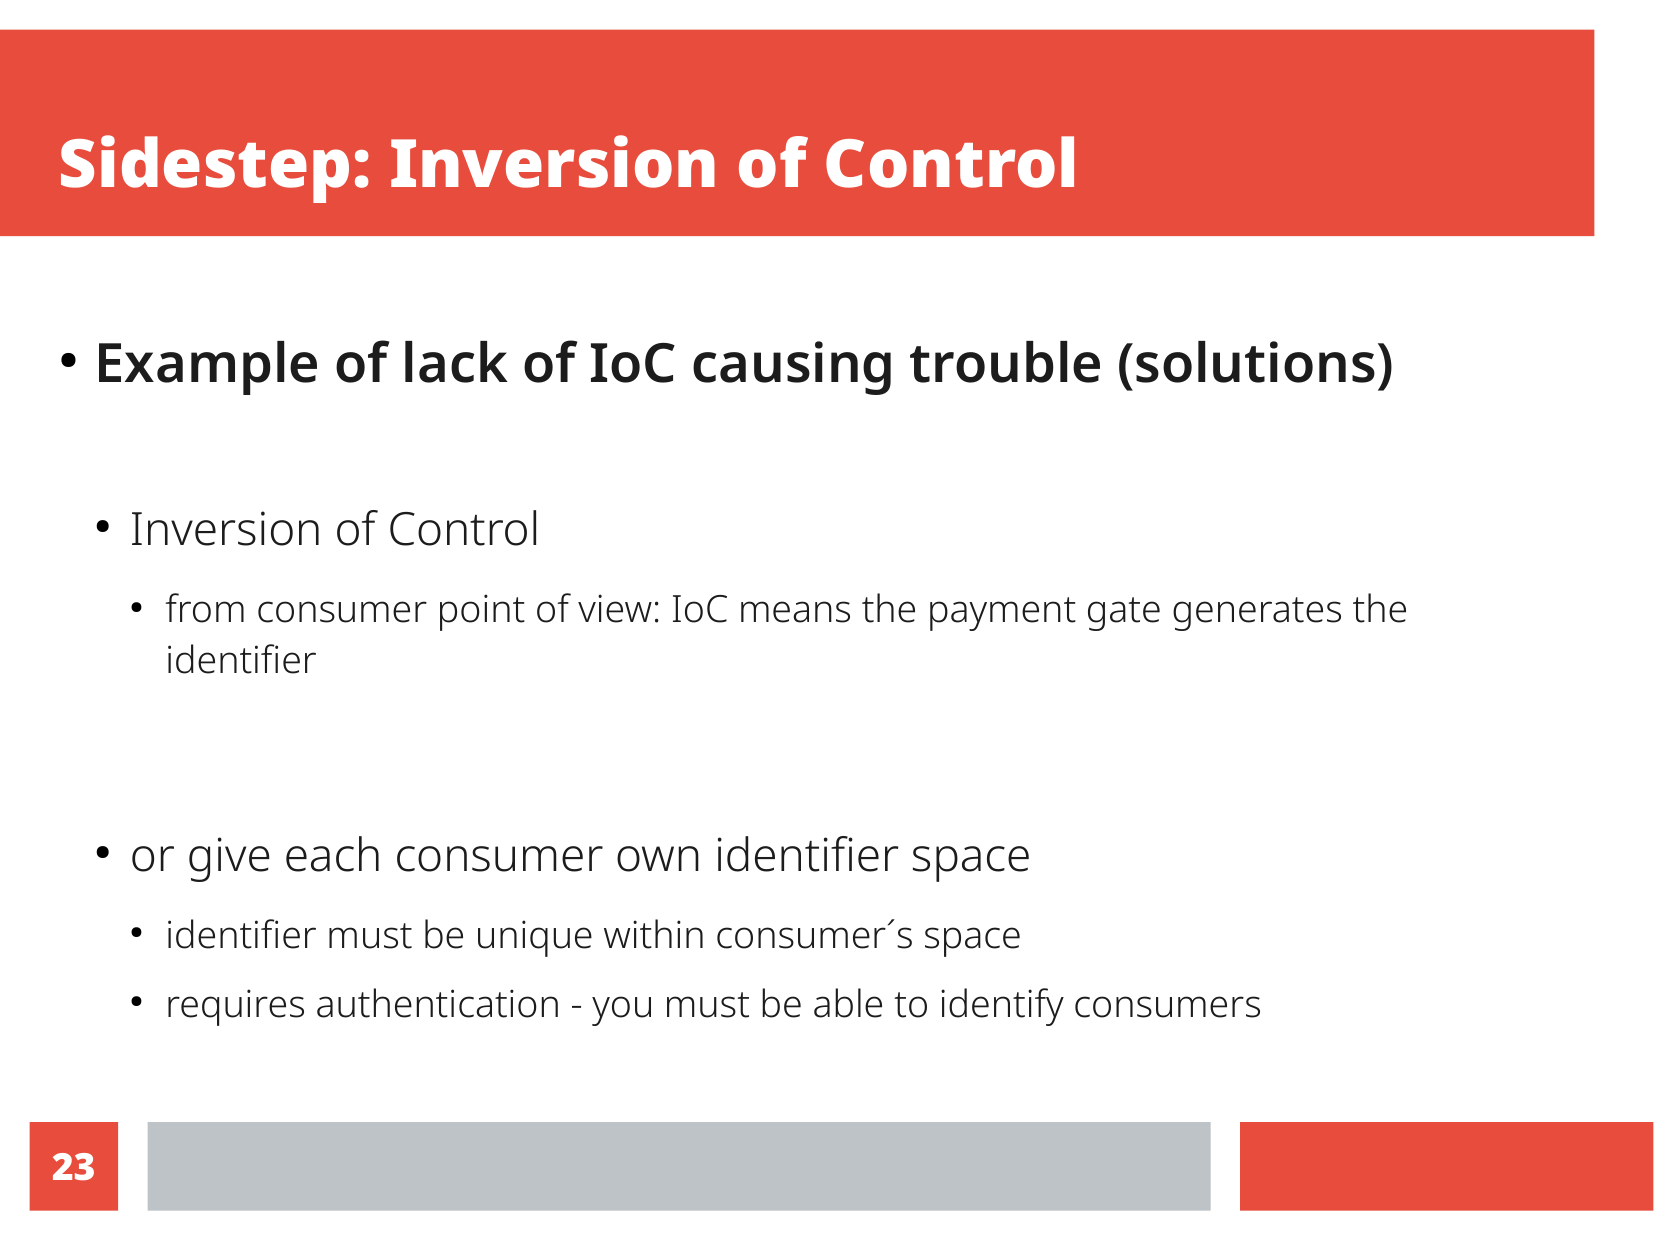

# Sidestep: Inversion of Control
Example of lack of IoC causing trouble (solutions)
Inversion of Control
from consumer point of view: IoC means the payment gate generates the identifier
or give each consumer own identifier space
identifier must be unique within consumer´s space
requires authentication - you must be able to identify consumers
23